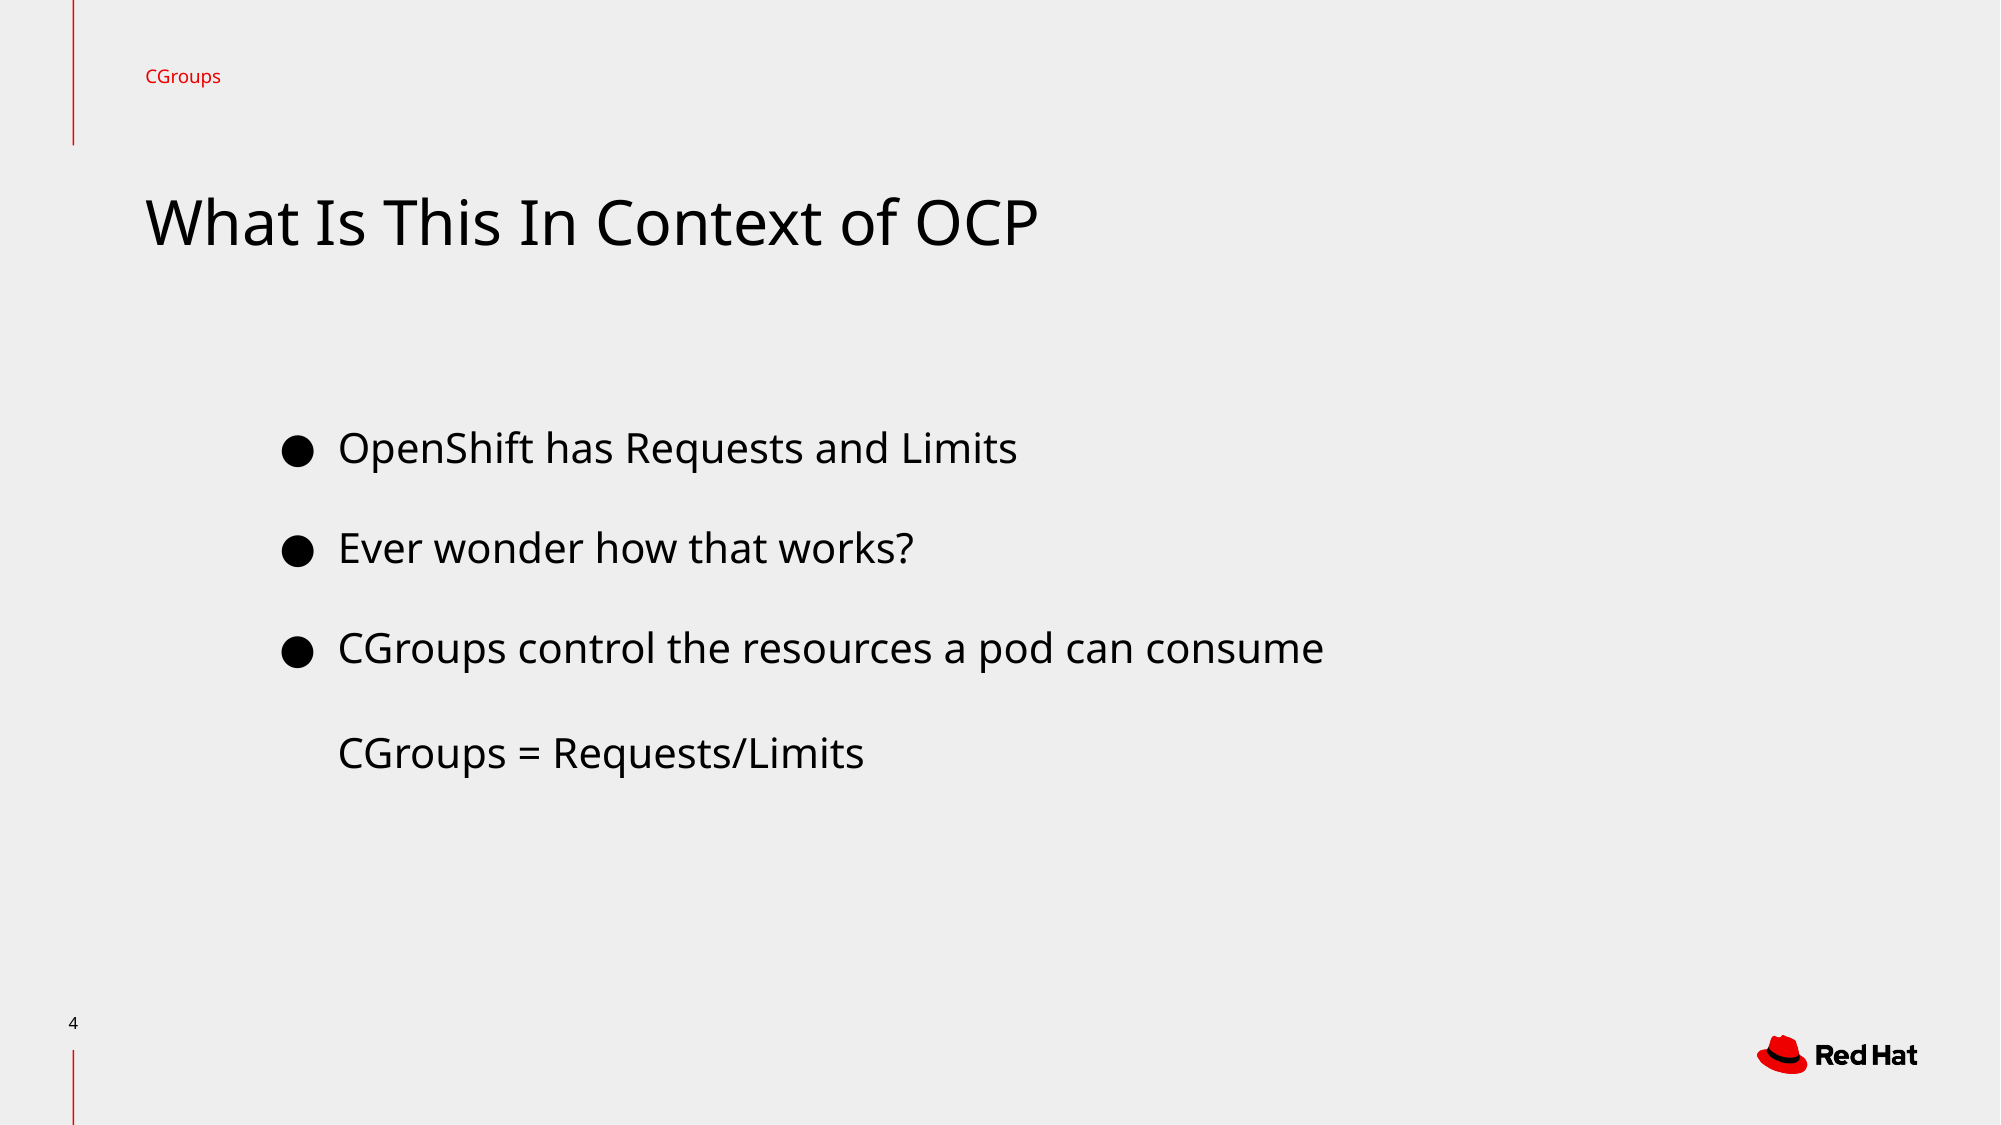

# CGroups
What Is This In Context of OCP
OpenShift has Requests and Limits
Ever wonder how that works?
CGroups control the resources a pod can consume
CGroups = Requests/Limits